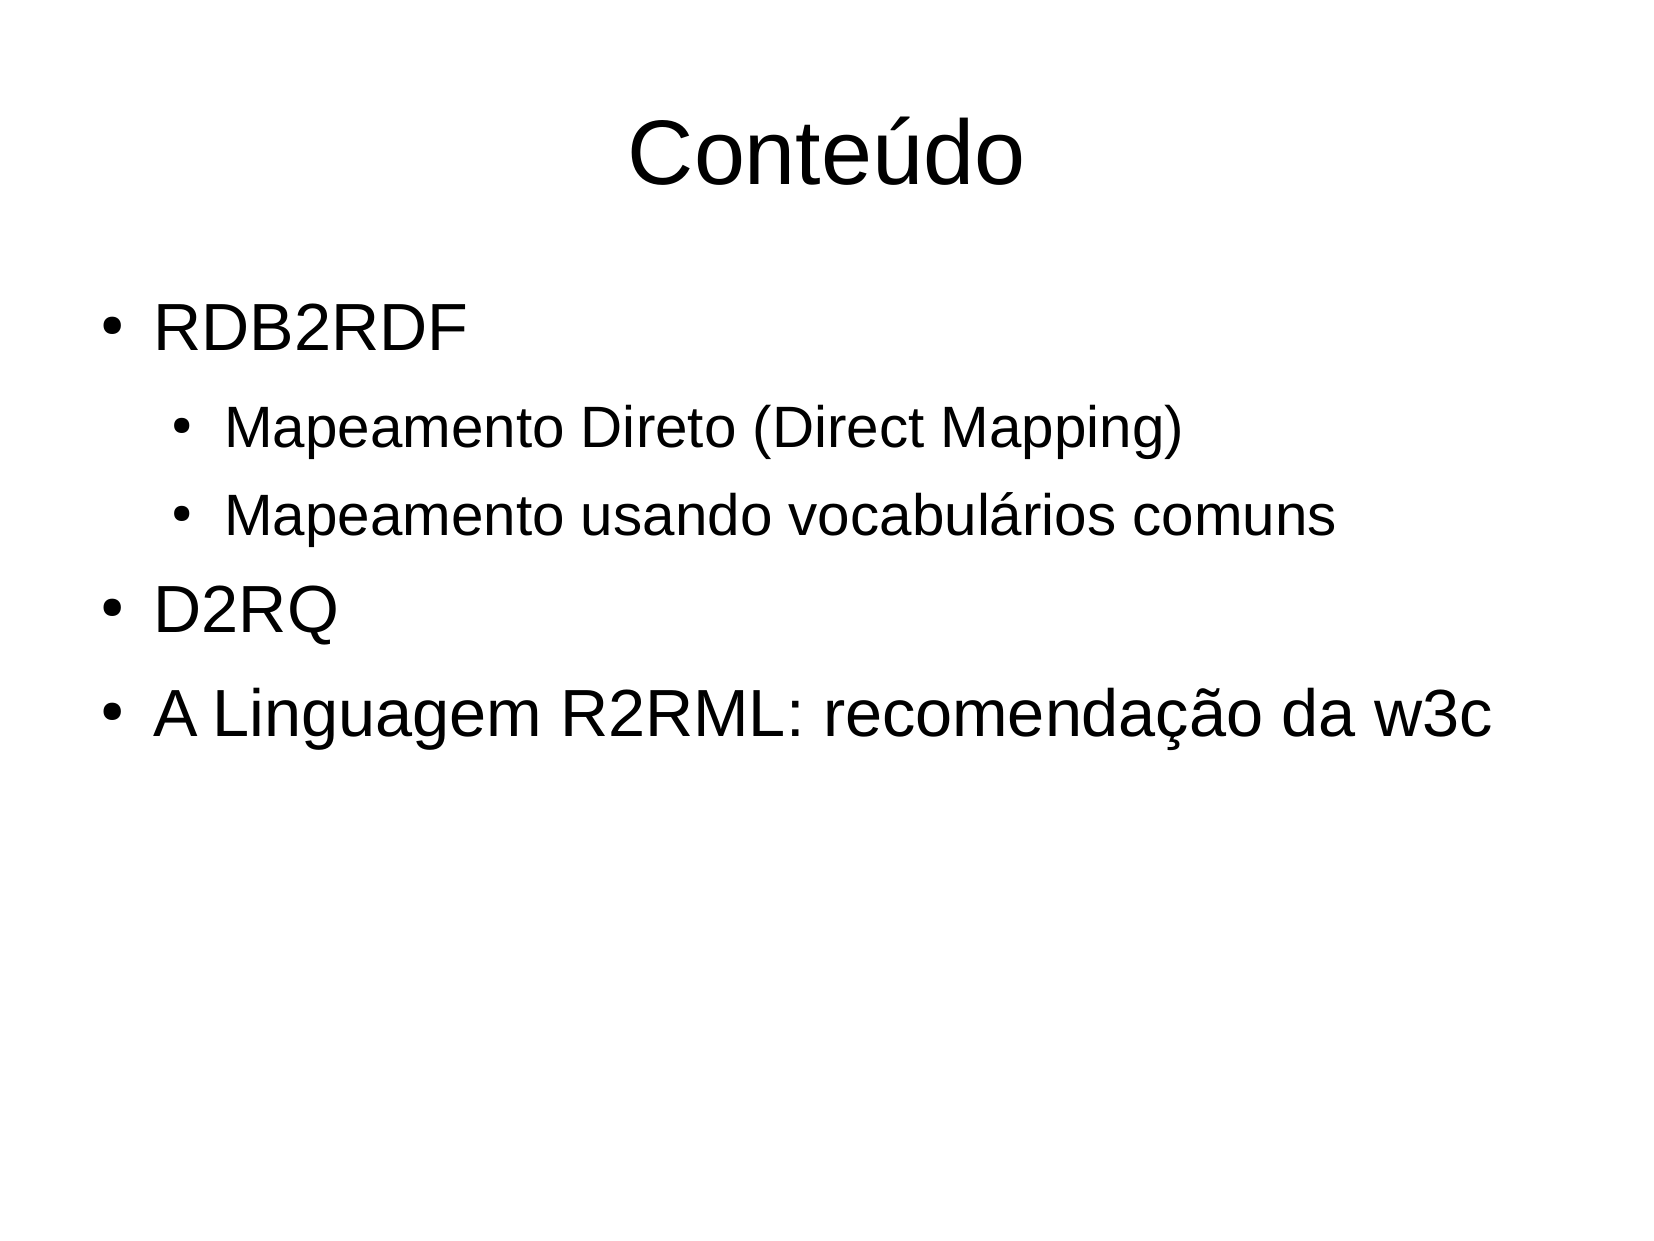

# Conteúdo
RDB2RDF
Mapeamento Direto (Direct Mapping)
Mapeamento usando vocabulários comuns
D2RQ
A Linguagem R2RML: recomendação da w3c